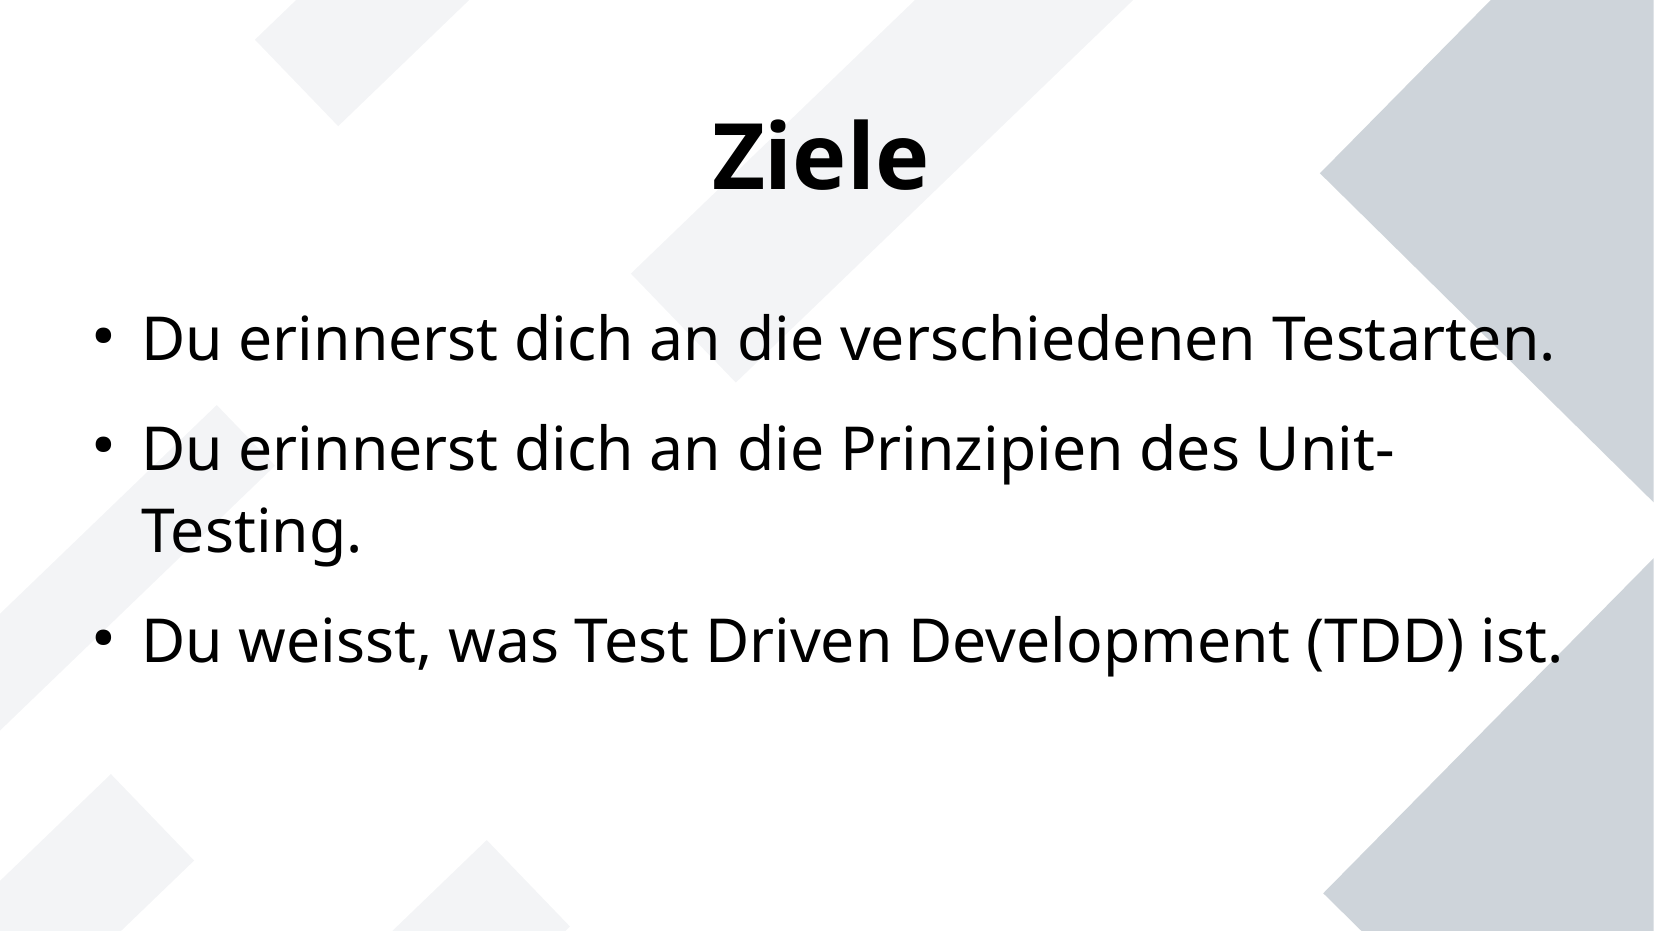

# Ziele
Du erinnerst dich an die verschiedenen Testarten.
Du erinnerst dich an die Prinzipien des Unit-Testing.
Du weisst, was Test Driven Development (TDD) ist.